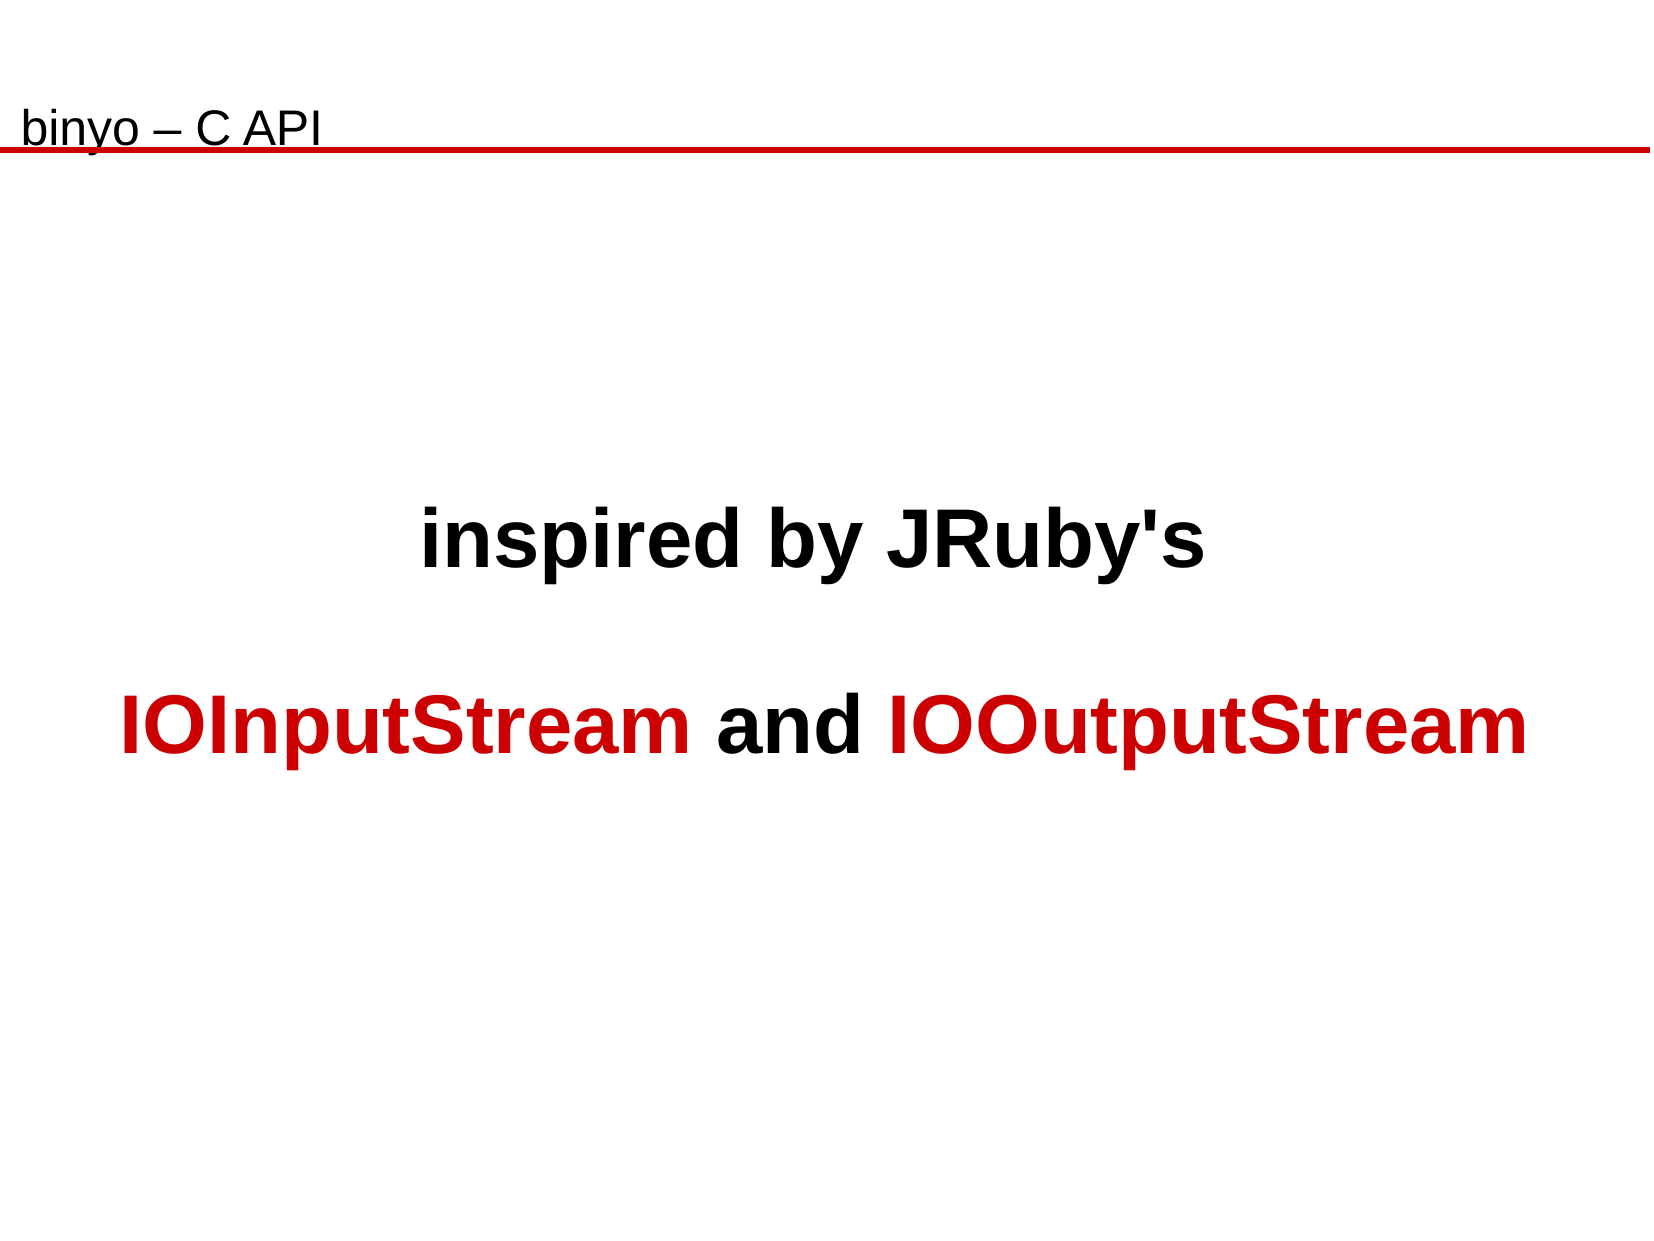

#
binyo – C API
inspired by JRuby's
IOInputStream and IOOutputStream